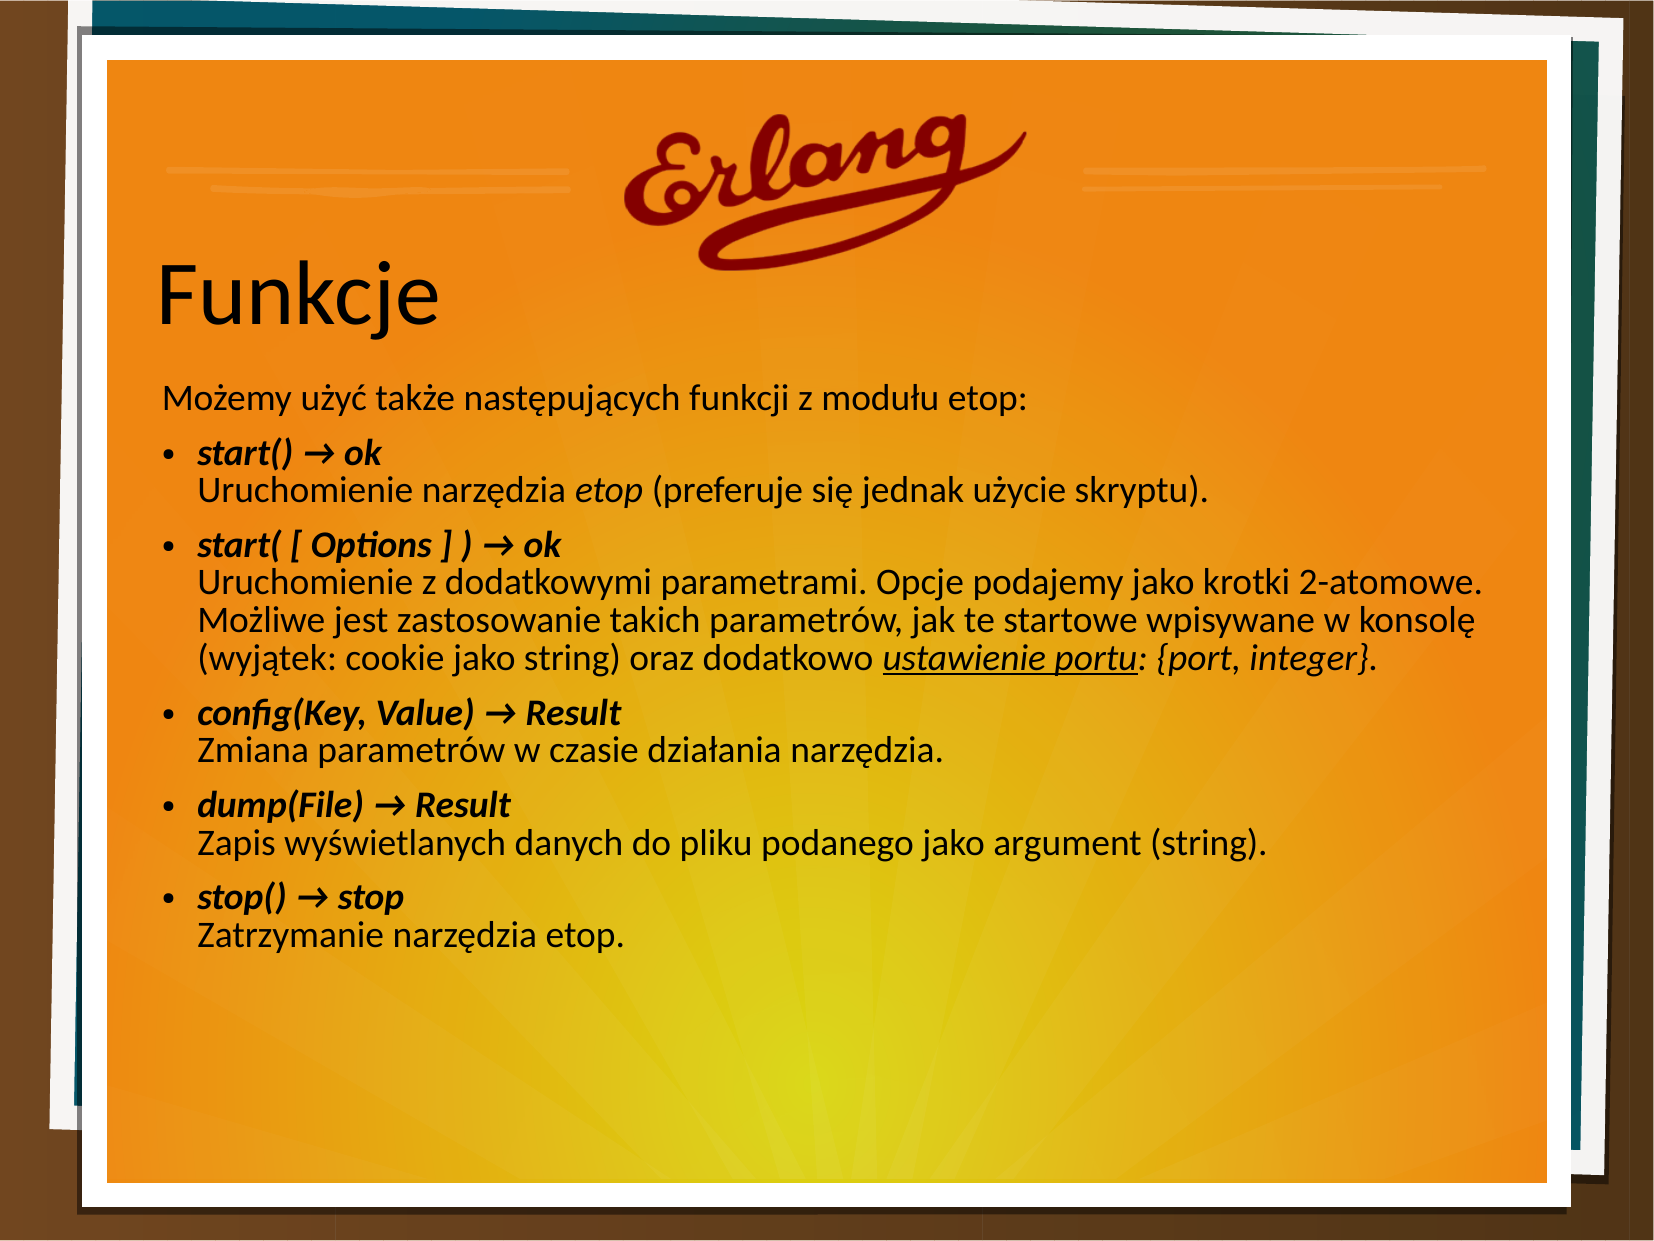

Funkcje
Możemy użyć także następujących funkcji z modułu etop:
start() → ok
Uruchomienie narzędzia etop (preferuje się jednak użycie skryptu).
start( [ Options ] ) → ok
Uruchomienie z dodatkowymi parametrami. Opcje podajemy jako krotki 2-atomowe.
Możliwe jest zastosowanie takich parametrów, jak te startowe wpisywane w konsolę
(wyjątek: cookie jako string) oraz dodatkowo ustawienie portu: {port, integer}.
config(Key, Value) → Result
Zmiana parametrów w czasie działania narzędzia.
dump(File) → Result
Zapis wyświetlanych danych do pliku podanego jako argument (string).
stop() → stop
Zatrzymanie narzędzia etop.